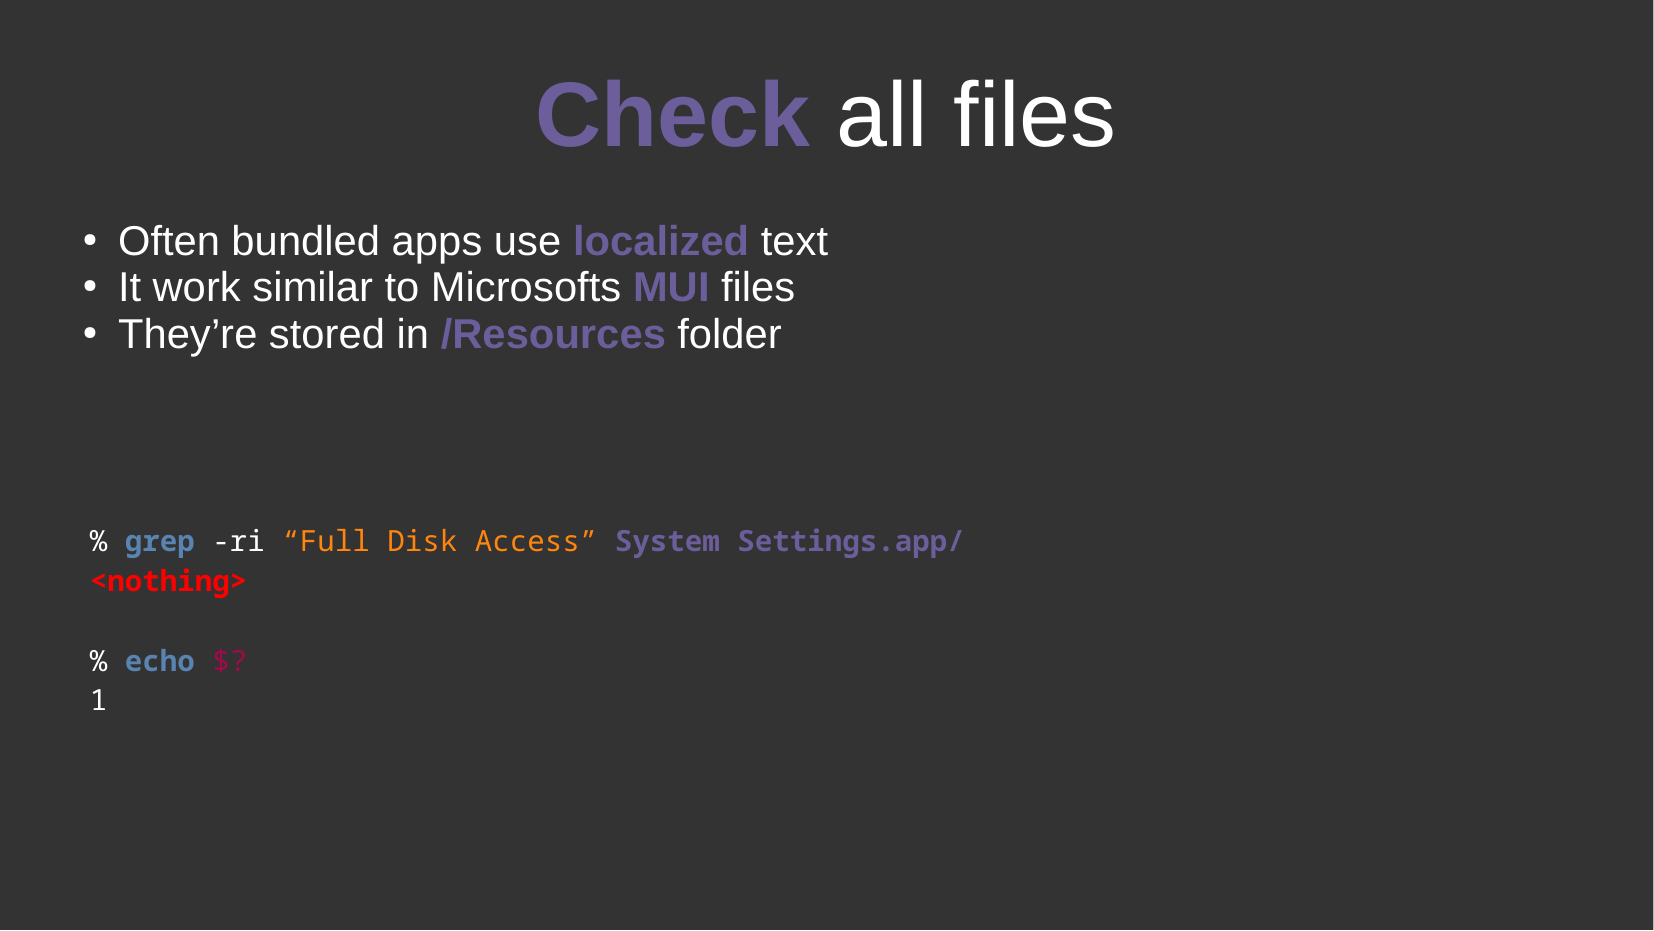

# Check all files
Often bundled apps use localized text
It work similar to Microsofts MUI files
They’re stored in /Resources folder
% grep -ri “Full Disk Access” System Settings.app/
<nothing>
% echo $?
1